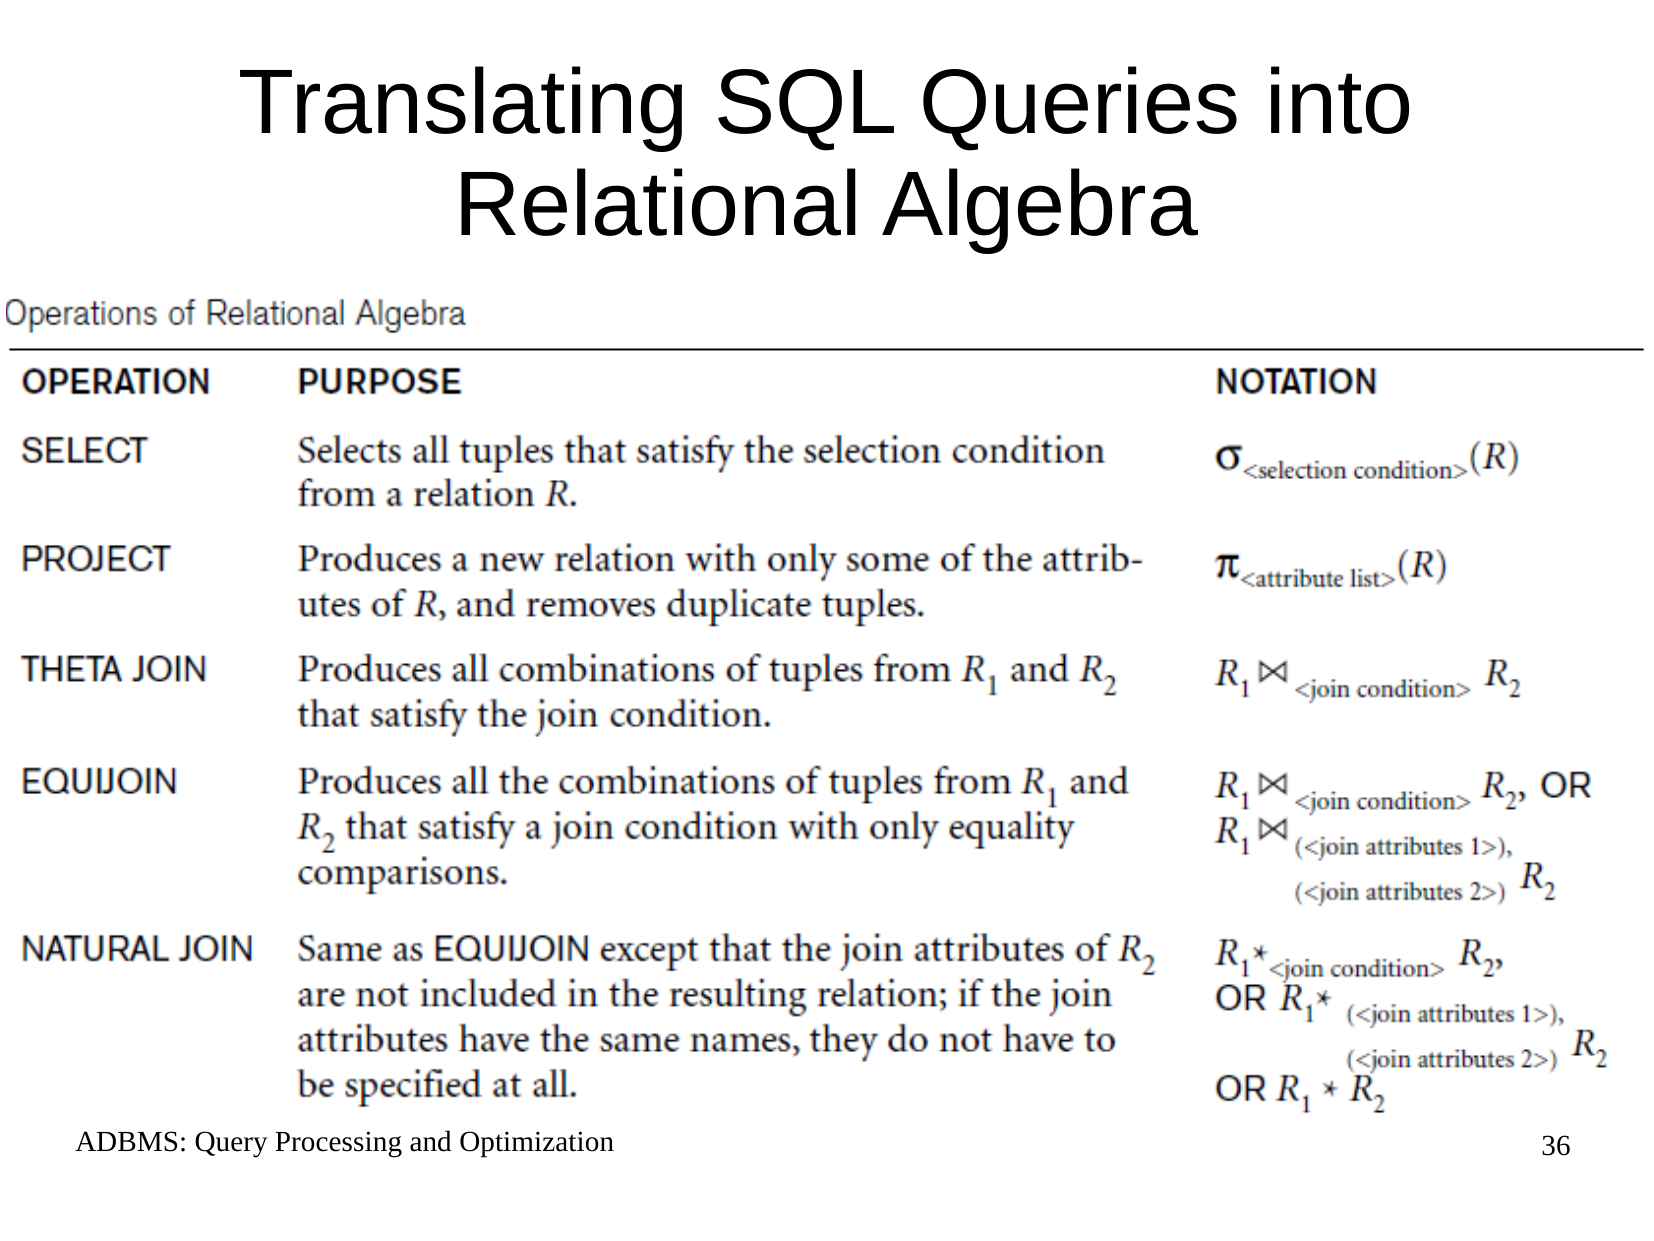

# Translating SQL Queries into Relational Algebra